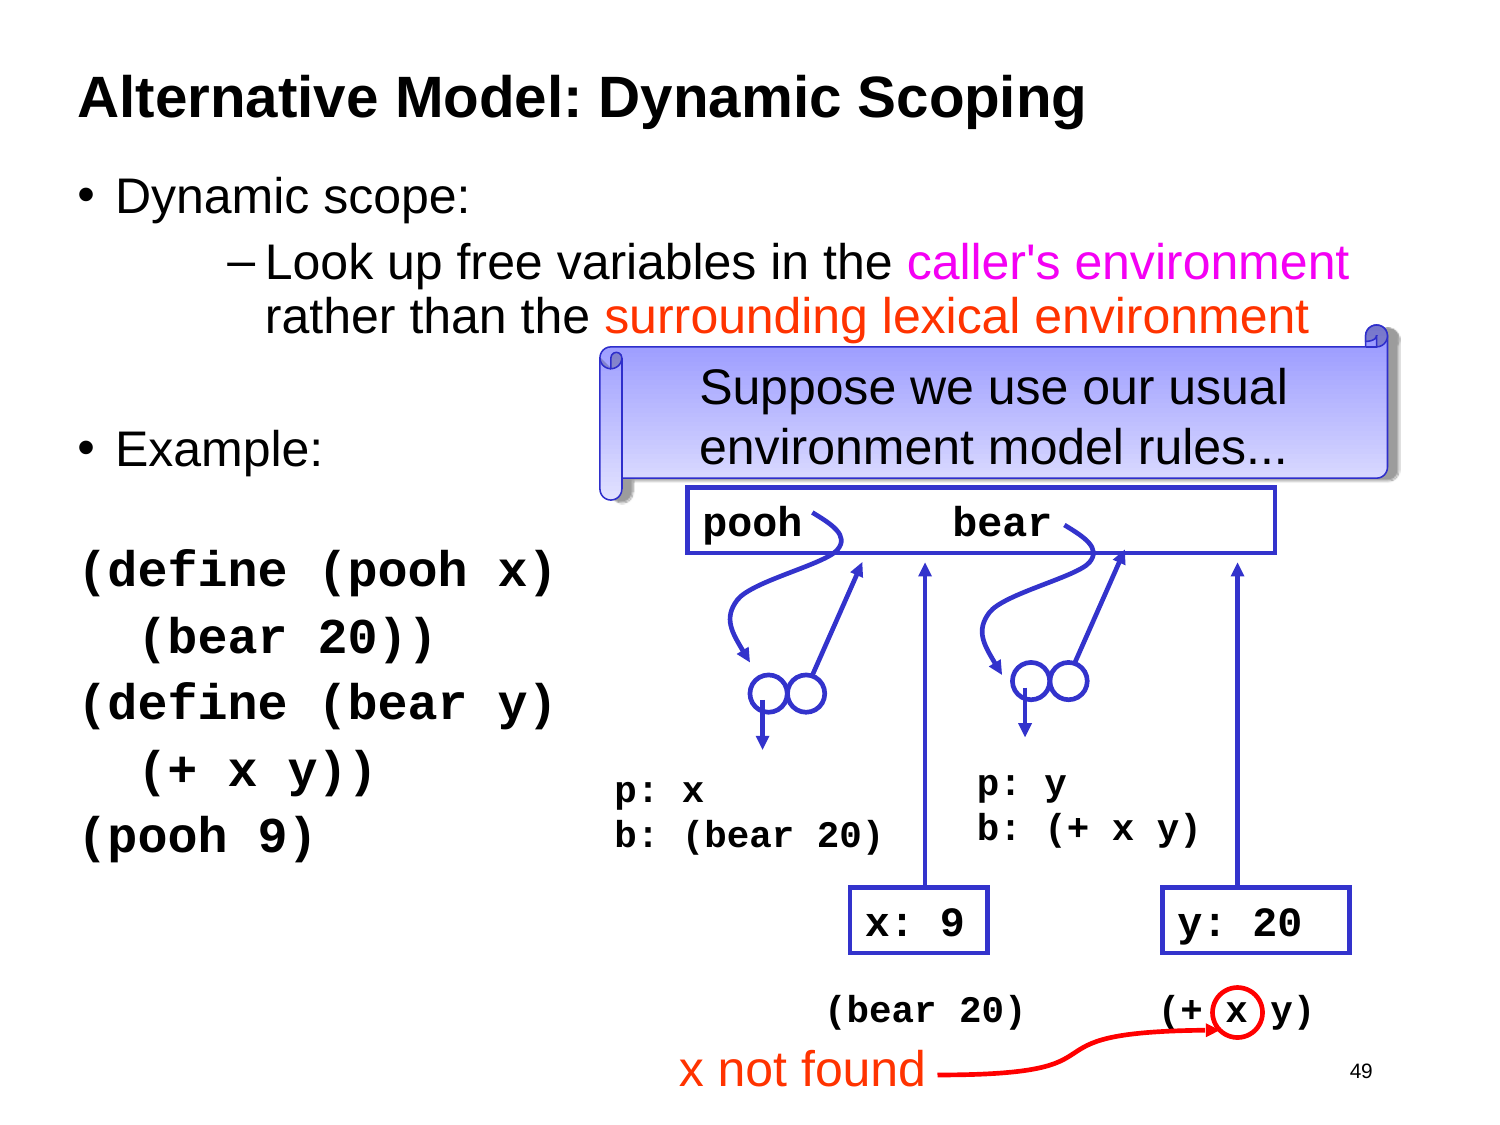

Alternative Model: Dynamic Scoping
Dynamic scope:
Look up free variables in the caller's environment rather than the surrounding lexical environment
Example:
(define (pooh x)
 (bear 20))
(define (bear y)
 (+ x y))
(pooh 9)
Suppose we use our usual
environment model rules...
pooh bear
p: x
b: (bear 20)
p: y
b: (+ x y)
x: 9
(bear 20)
y: 20
(+ x y)
x not found